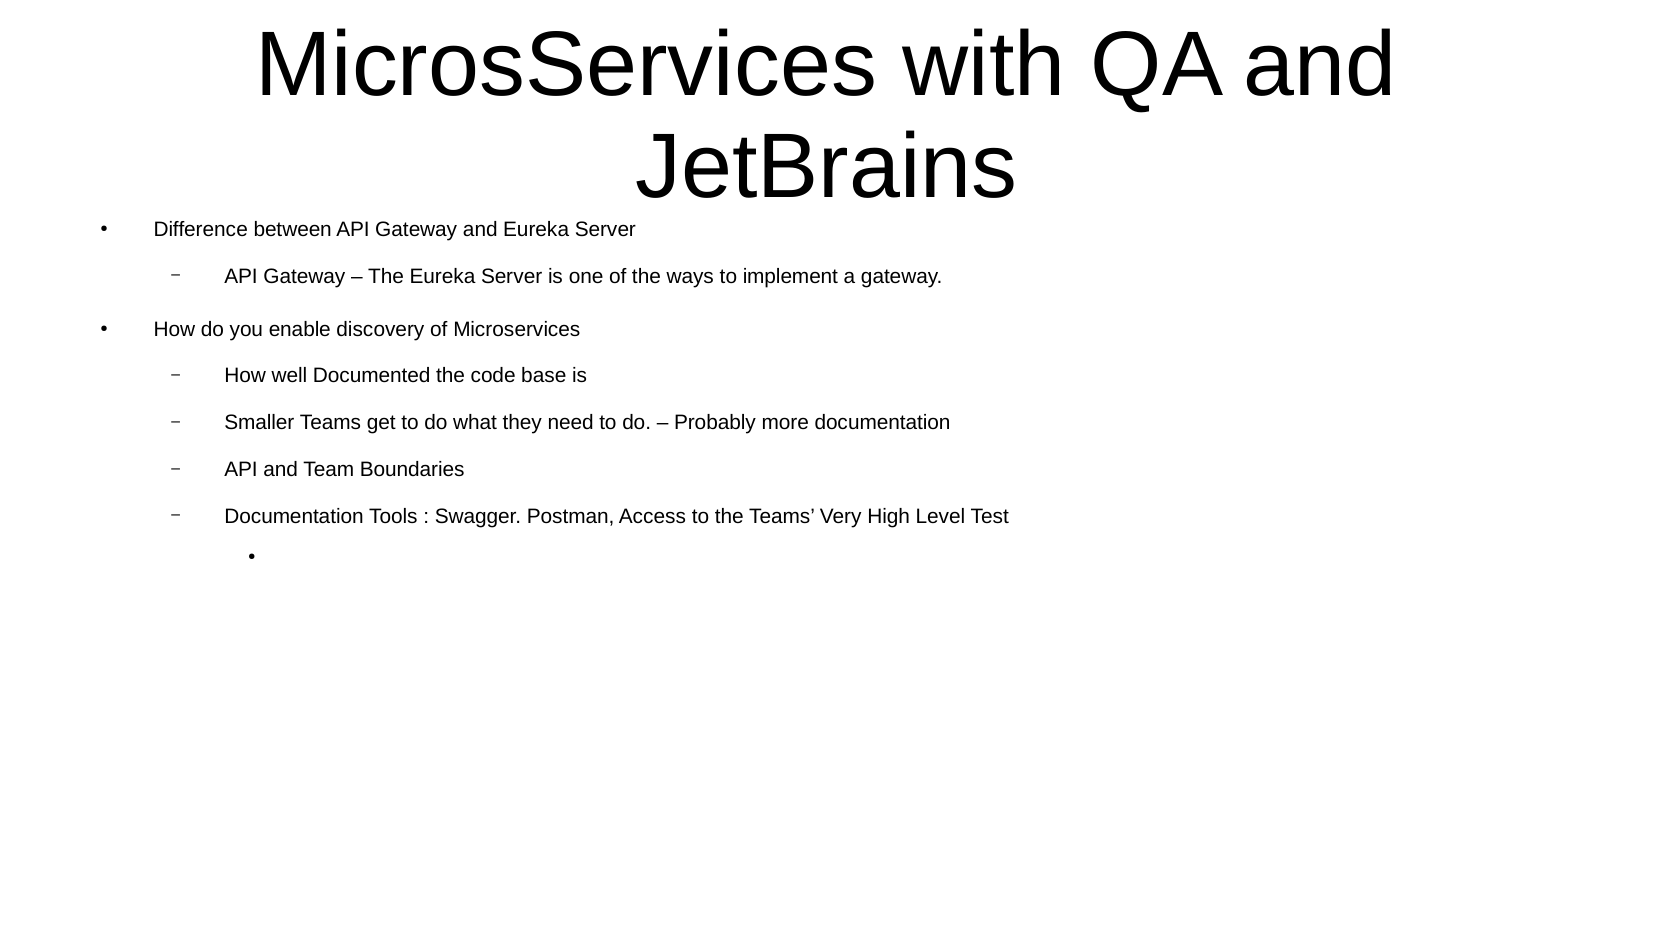

# MicrosServices with QA and JetBrains
Difference between API Gateway and Eureka Server
API Gateway – The Eureka Server is one of the ways to implement a gateway.
How do you enable discovery of Microservices
How well Documented the code base is
Smaller Teams get to do what they need to do. – Probably more documentation
API and Team Boundaries
Documentation Tools : Swagger. Postman, Access to the Teams’ Very High Level Test